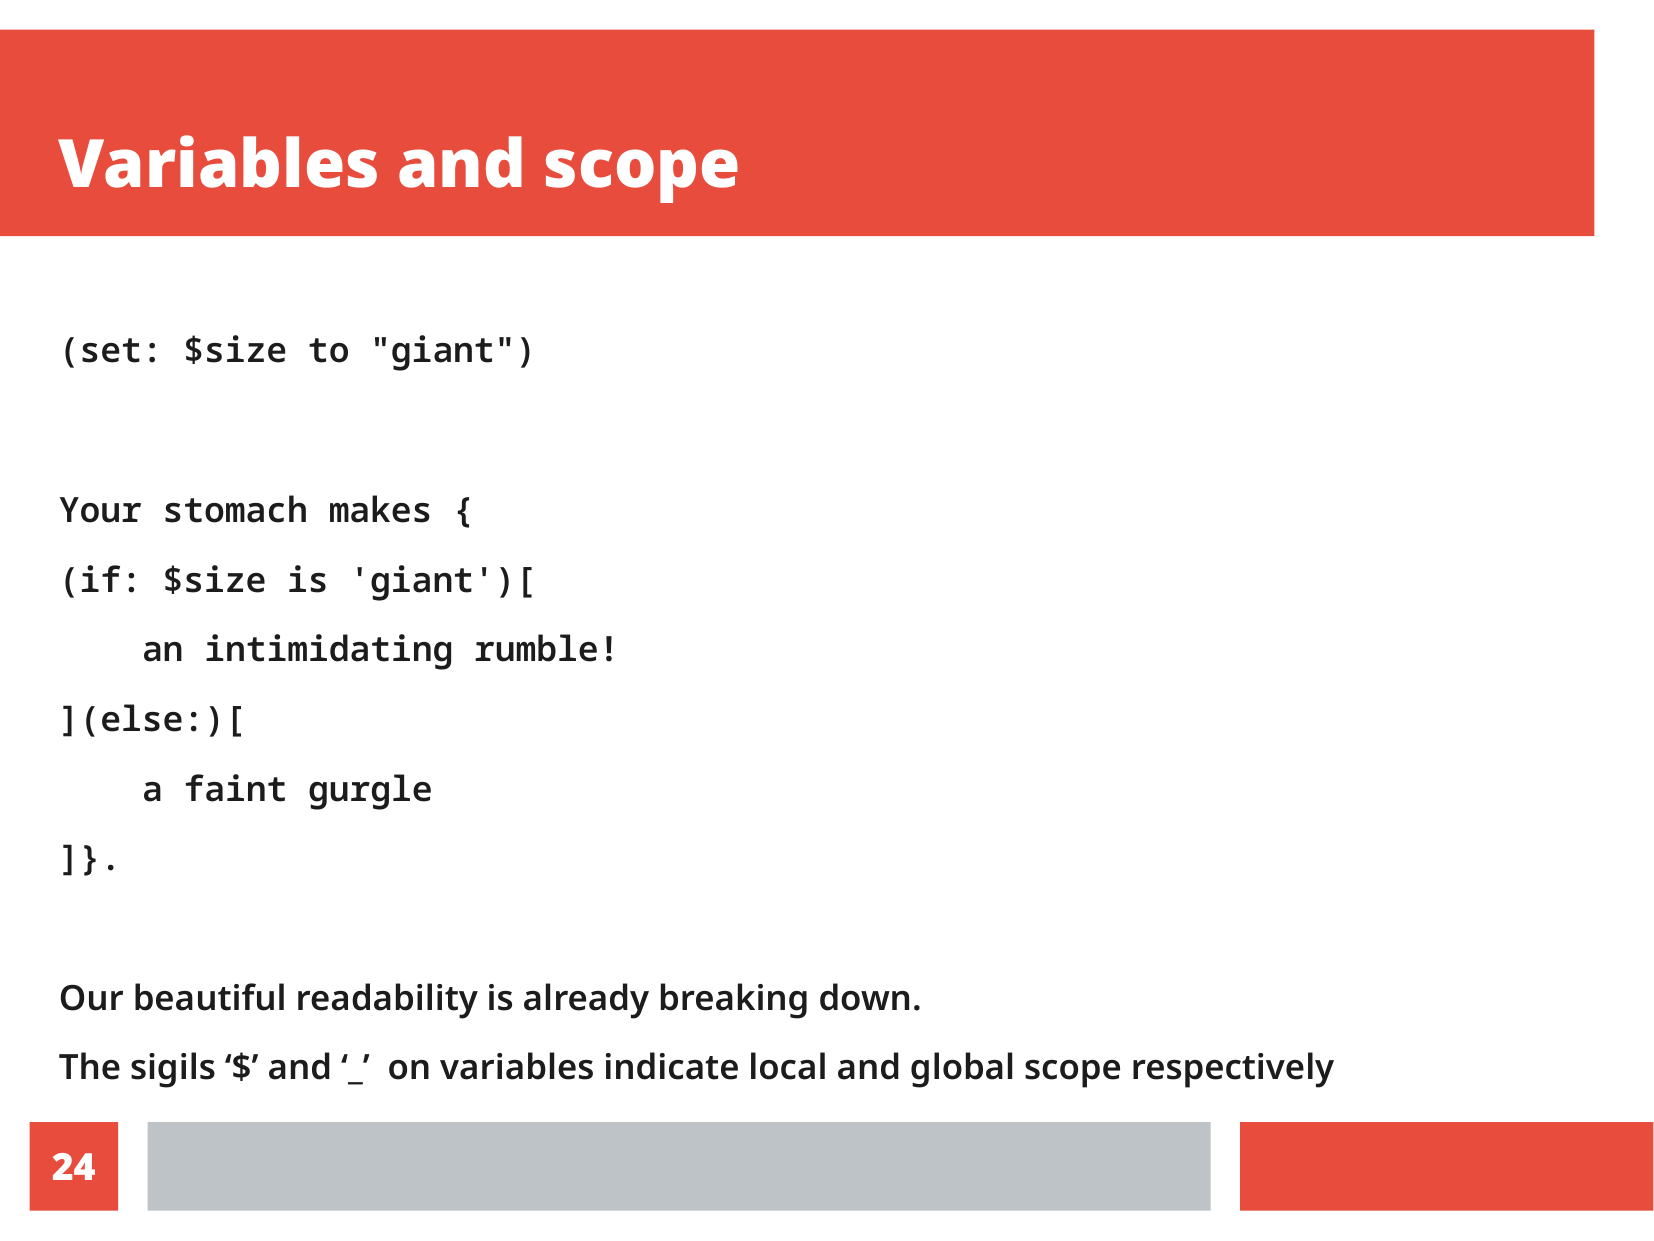

# Variables and scope
(set: $size to "giant")
Your stomach makes {
(if: $size is 'giant')[
 an intimidating rumble!
](else:​)[
 a faint gurgle
]}.
Our beautiful readability is already breaking down.
The sigils ‘$’ and ‘_’ on variables indicate local and global scope respectively
24